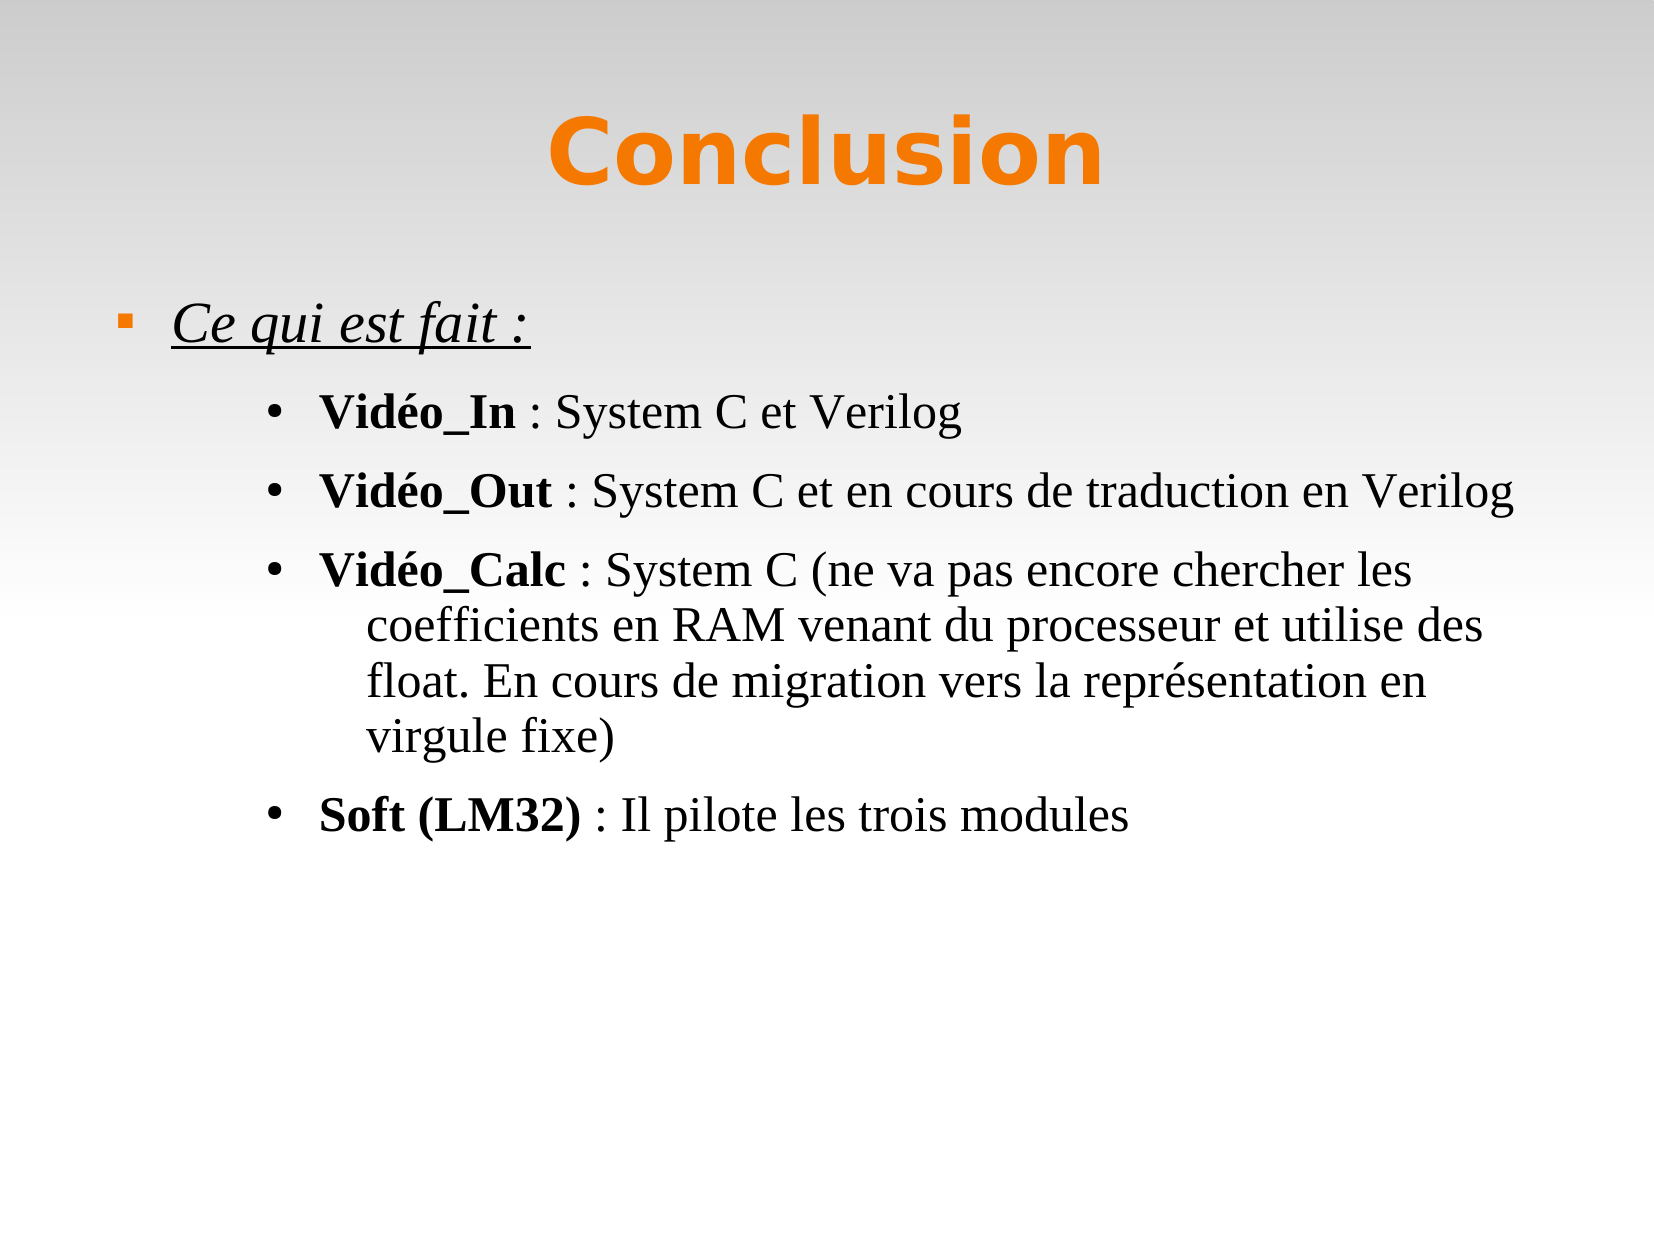

# Conclusion
Ce qui est fait :
Vidéo_In : System C et Verilog
Vidéo_Out : System C et en cours de traduction en Verilog
Vidéo_Calc : System C (ne va pas encore chercher les coefficients en RAM venant du processeur et utilise des float. En cours de migration vers la représentation en virgule fixe)
Soft (LM32) : Il pilote les trois modules